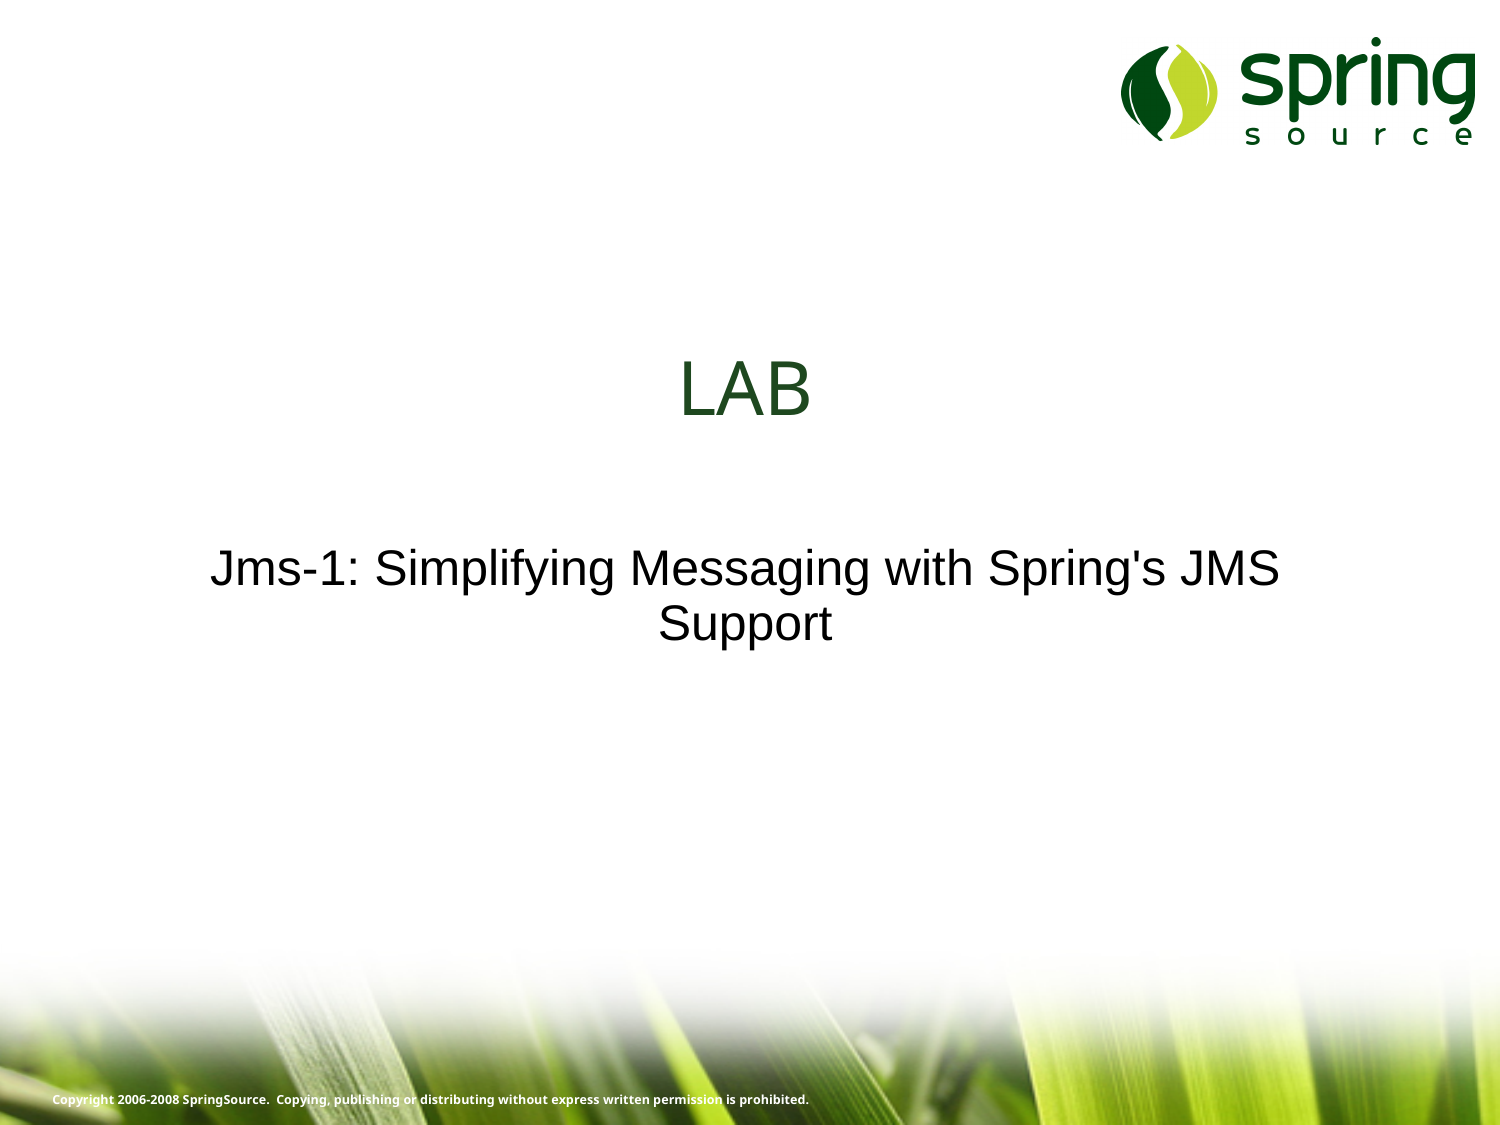

# LAB Jms-1: Simplifying Messaging with Spring's JMS Support